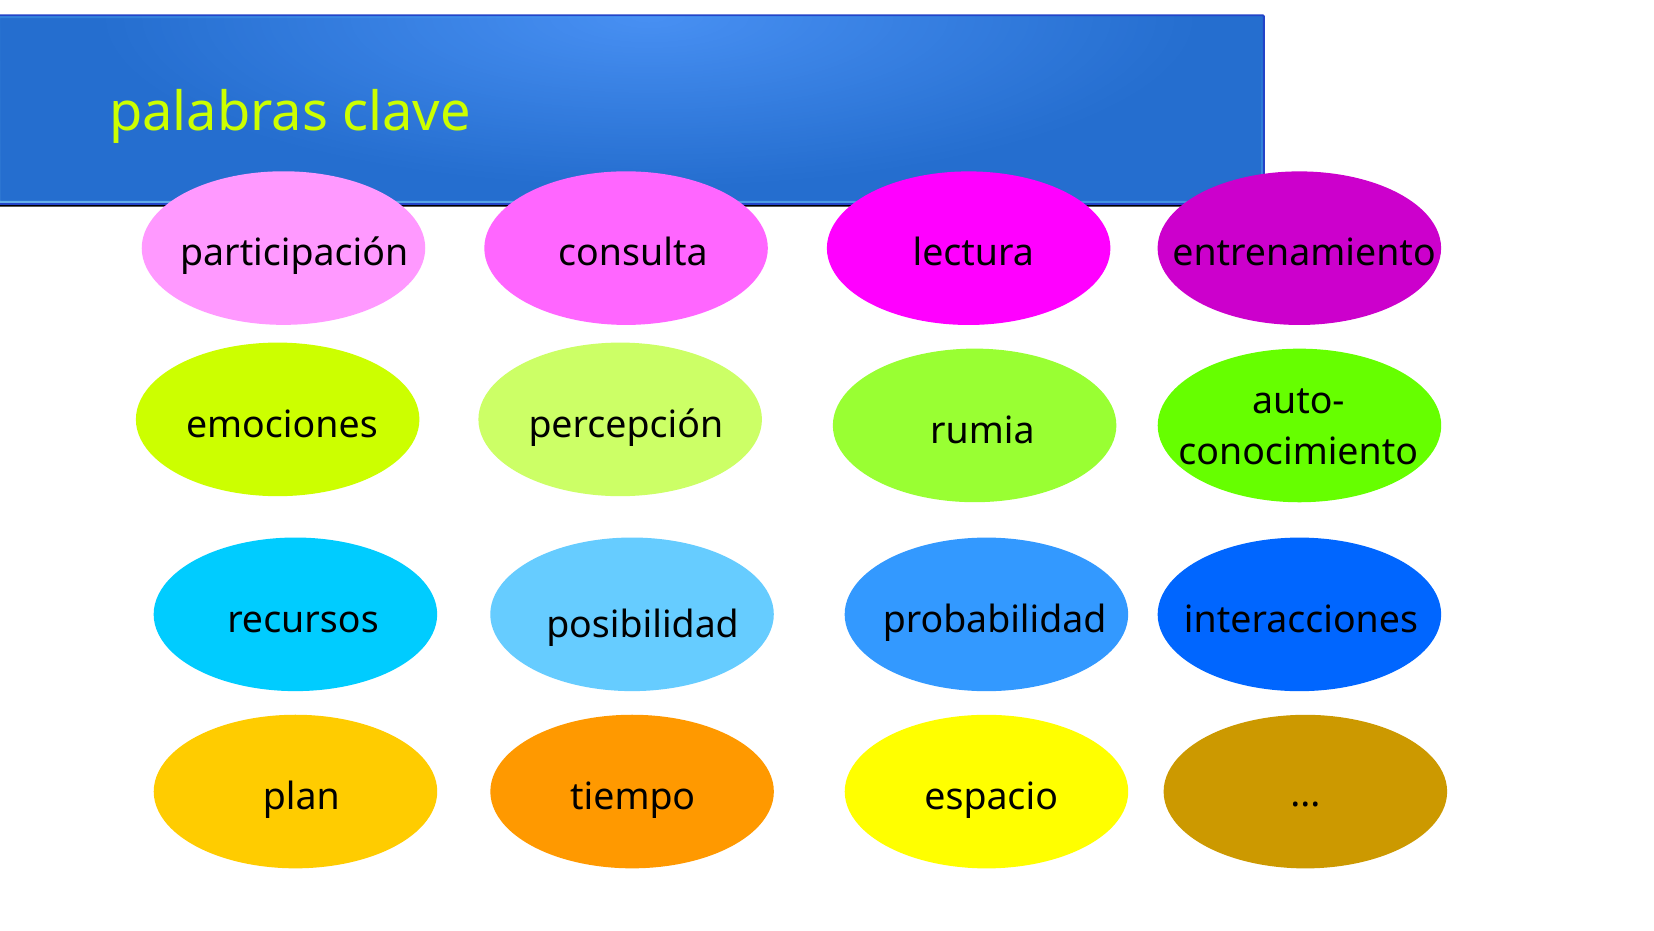

palabras clave
participación
consulta
lectura
entrenamiento
auto-
conocimiento
emociones
percepción
rumia
recursos
probabilidad
interacciones
posibilidad
...
plan
tiempo
espacio